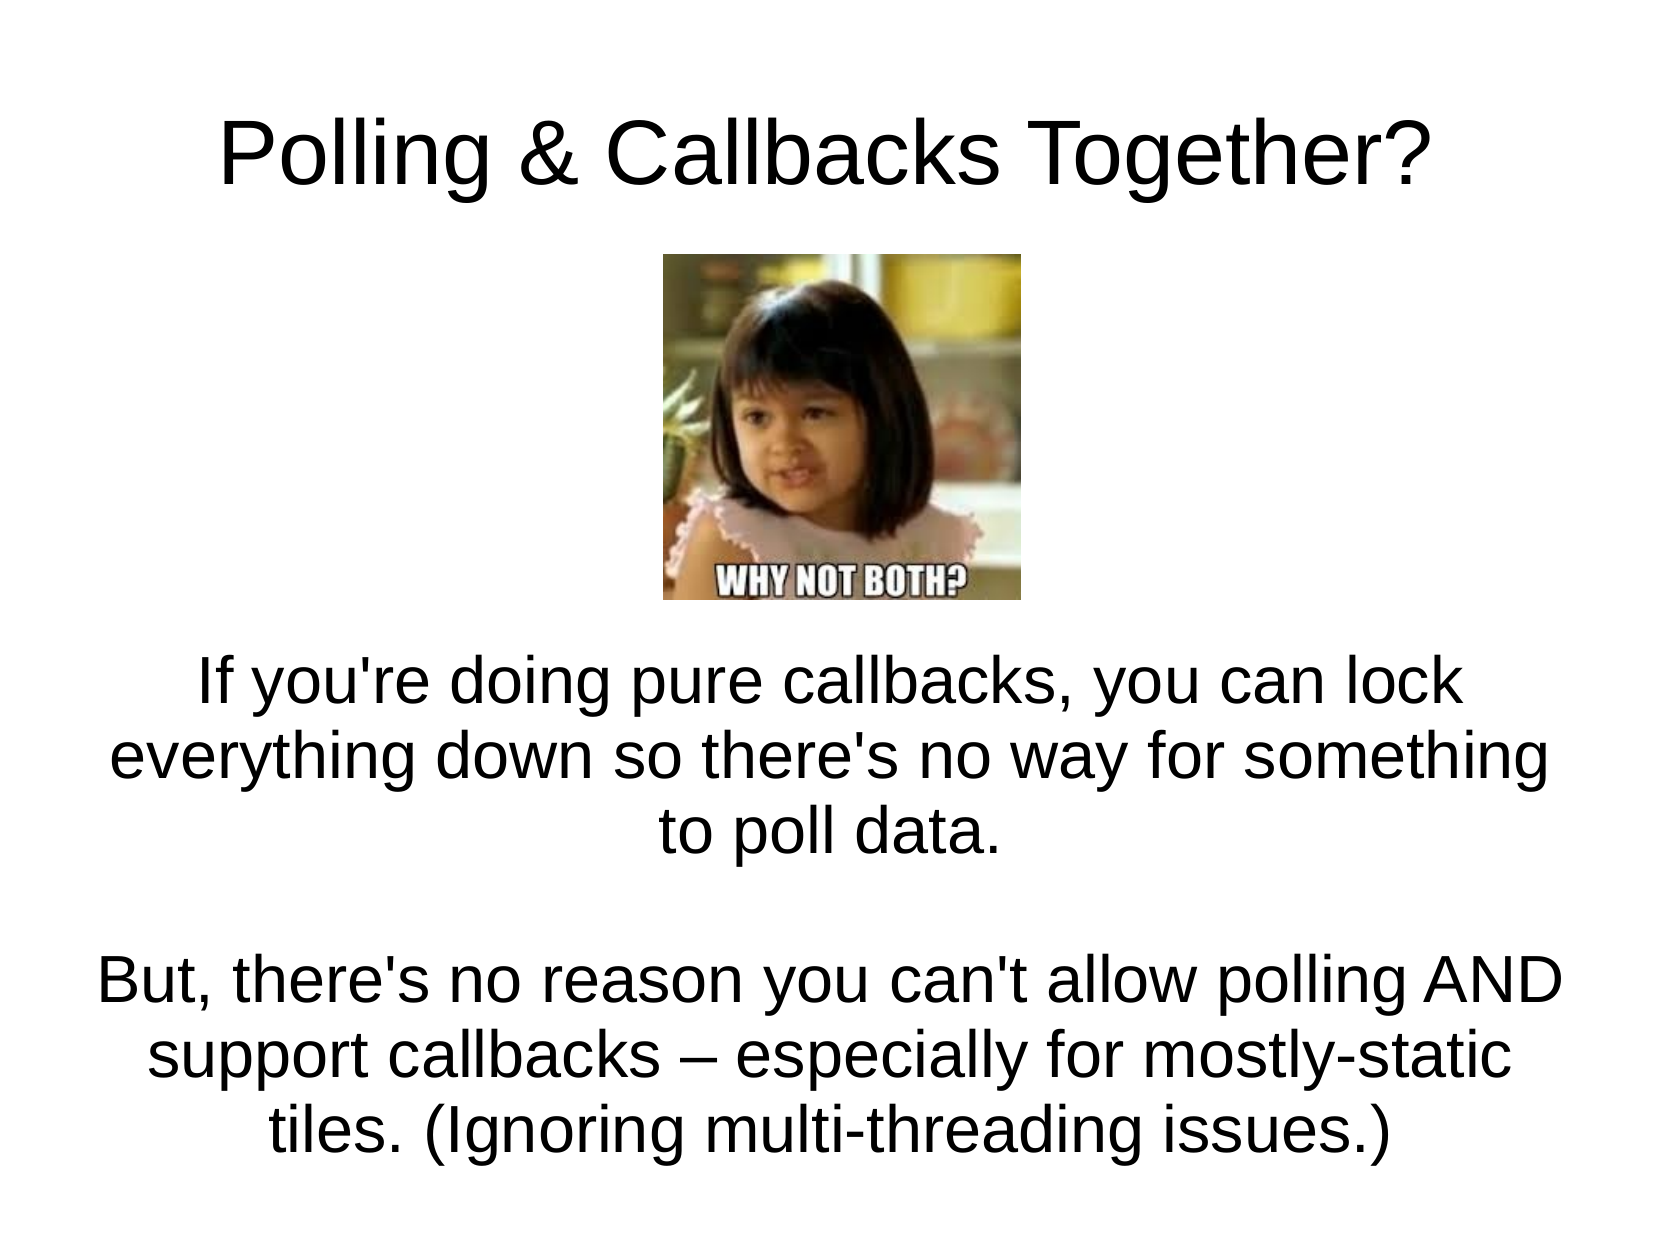

# Polling & Callbacks Together?
If you're doing pure callbacks, you can lock everything down so there's no way for something to poll data.
But, there's no reason you can't allow polling AND support callbacks – especially for mostly-static tiles. (Ignoring multi-threading issues.)